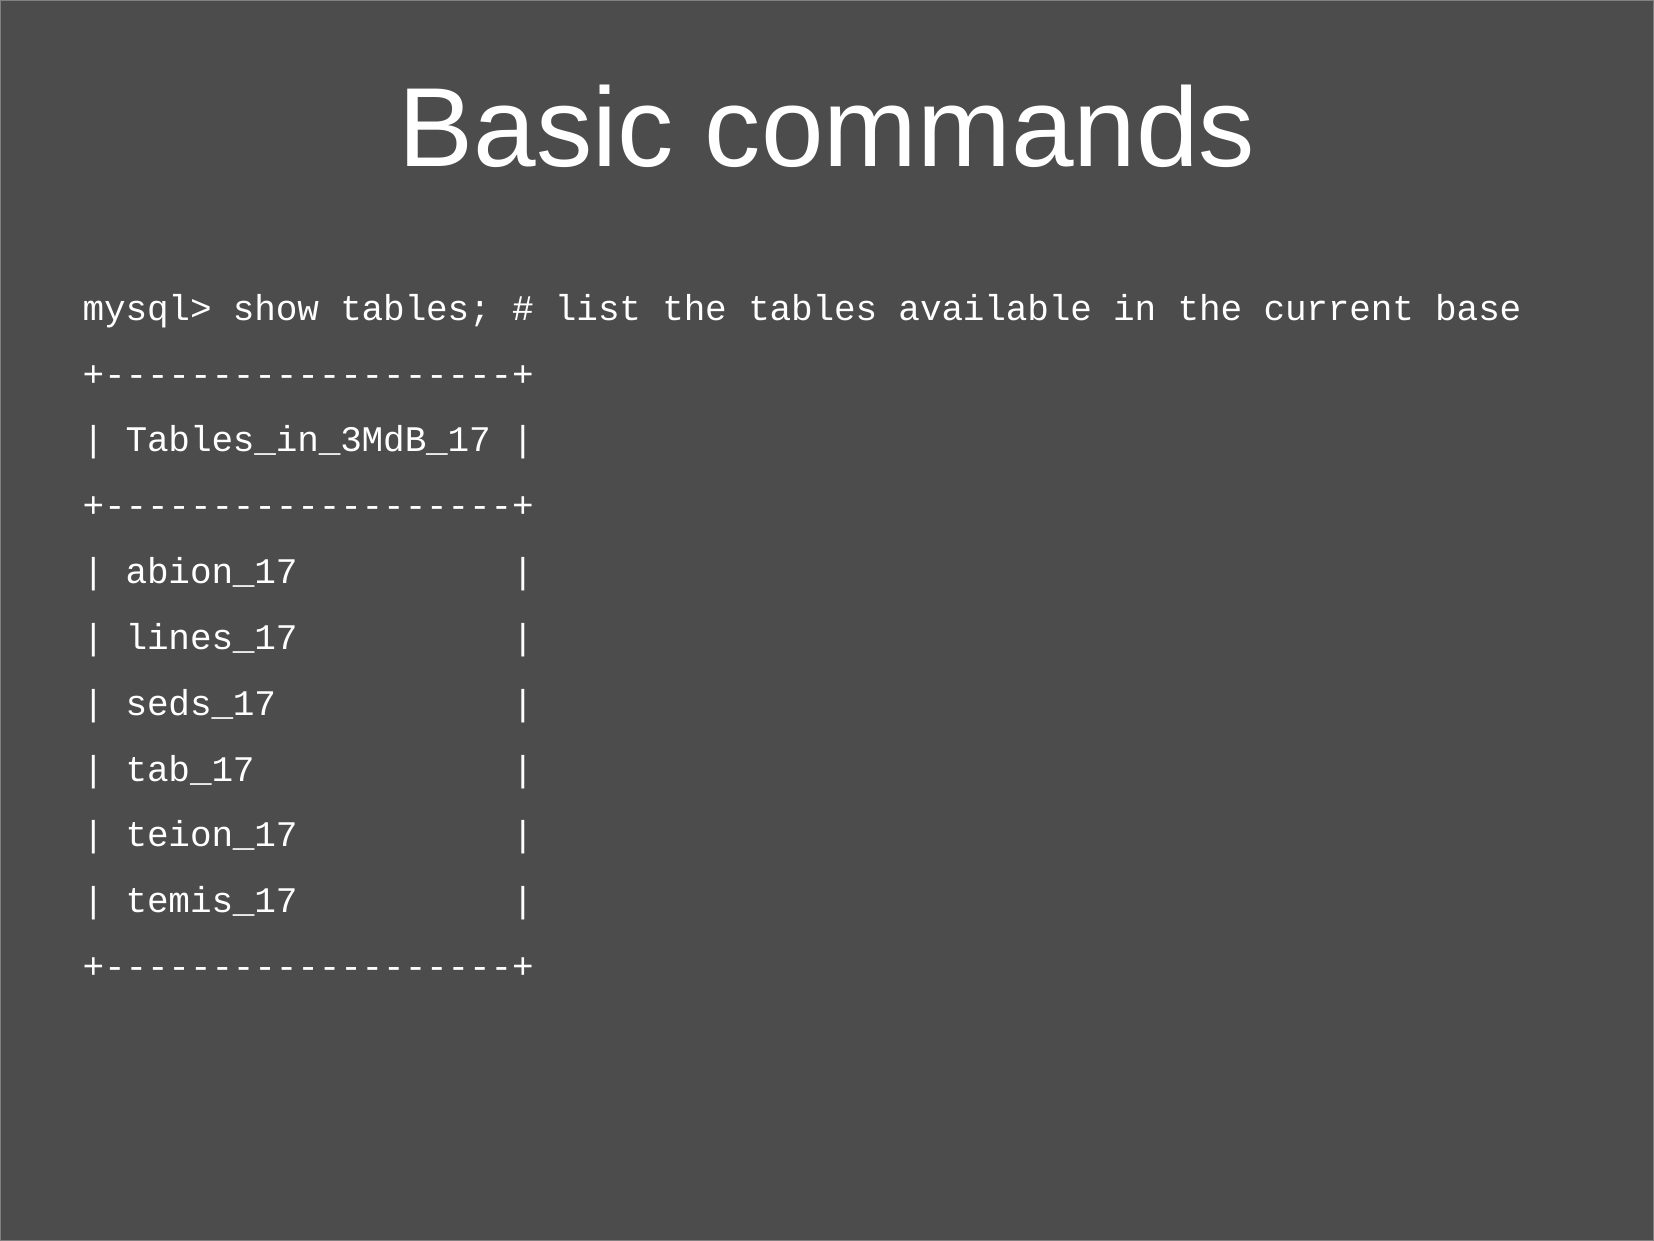

# Basic commands
mysql> show tables; # list the tables available in the current base
+-------------------+
| Tables_in_3MdB_17 |
+-------------------+
| abion_17 |
| lines_17 |
| seds_17 |
| tab_17 |
| teion_17 |
| temis_17 |
+-------------------+